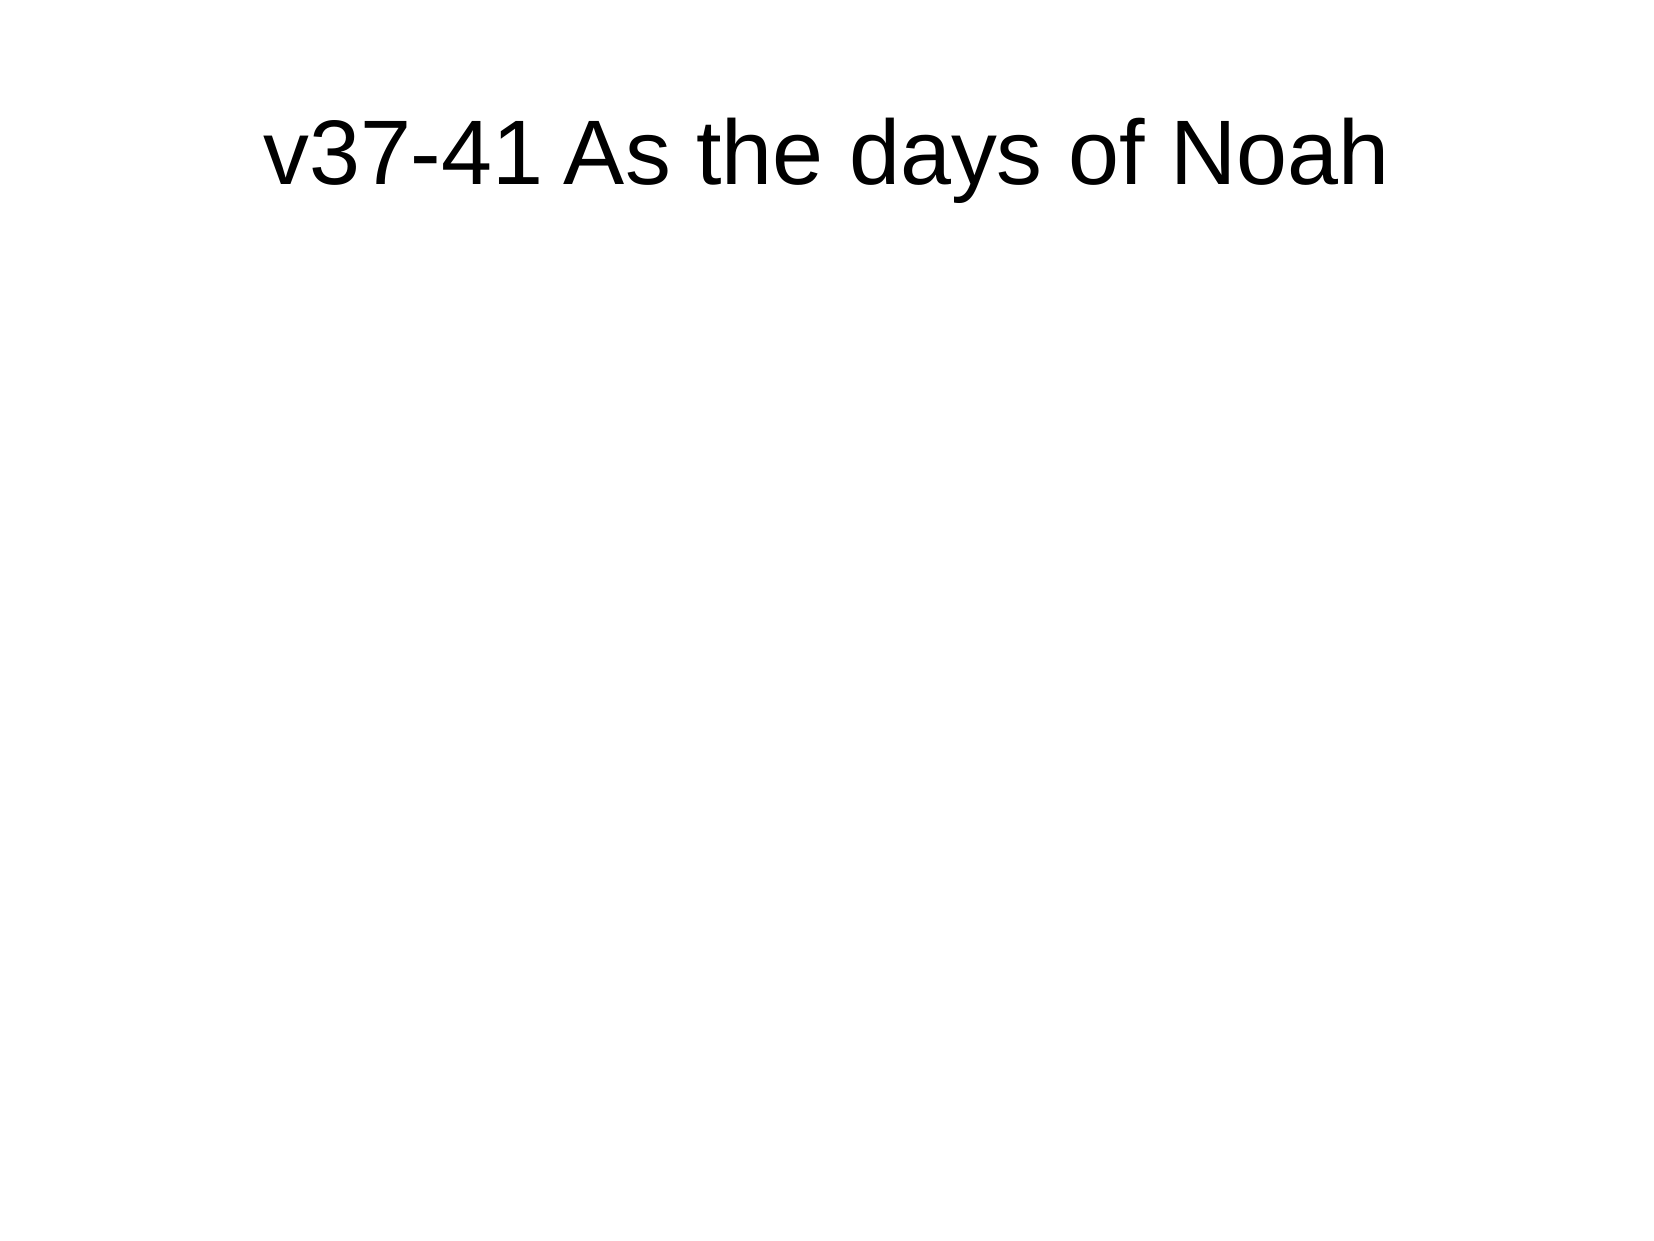

# v37-41 As the days of Noah